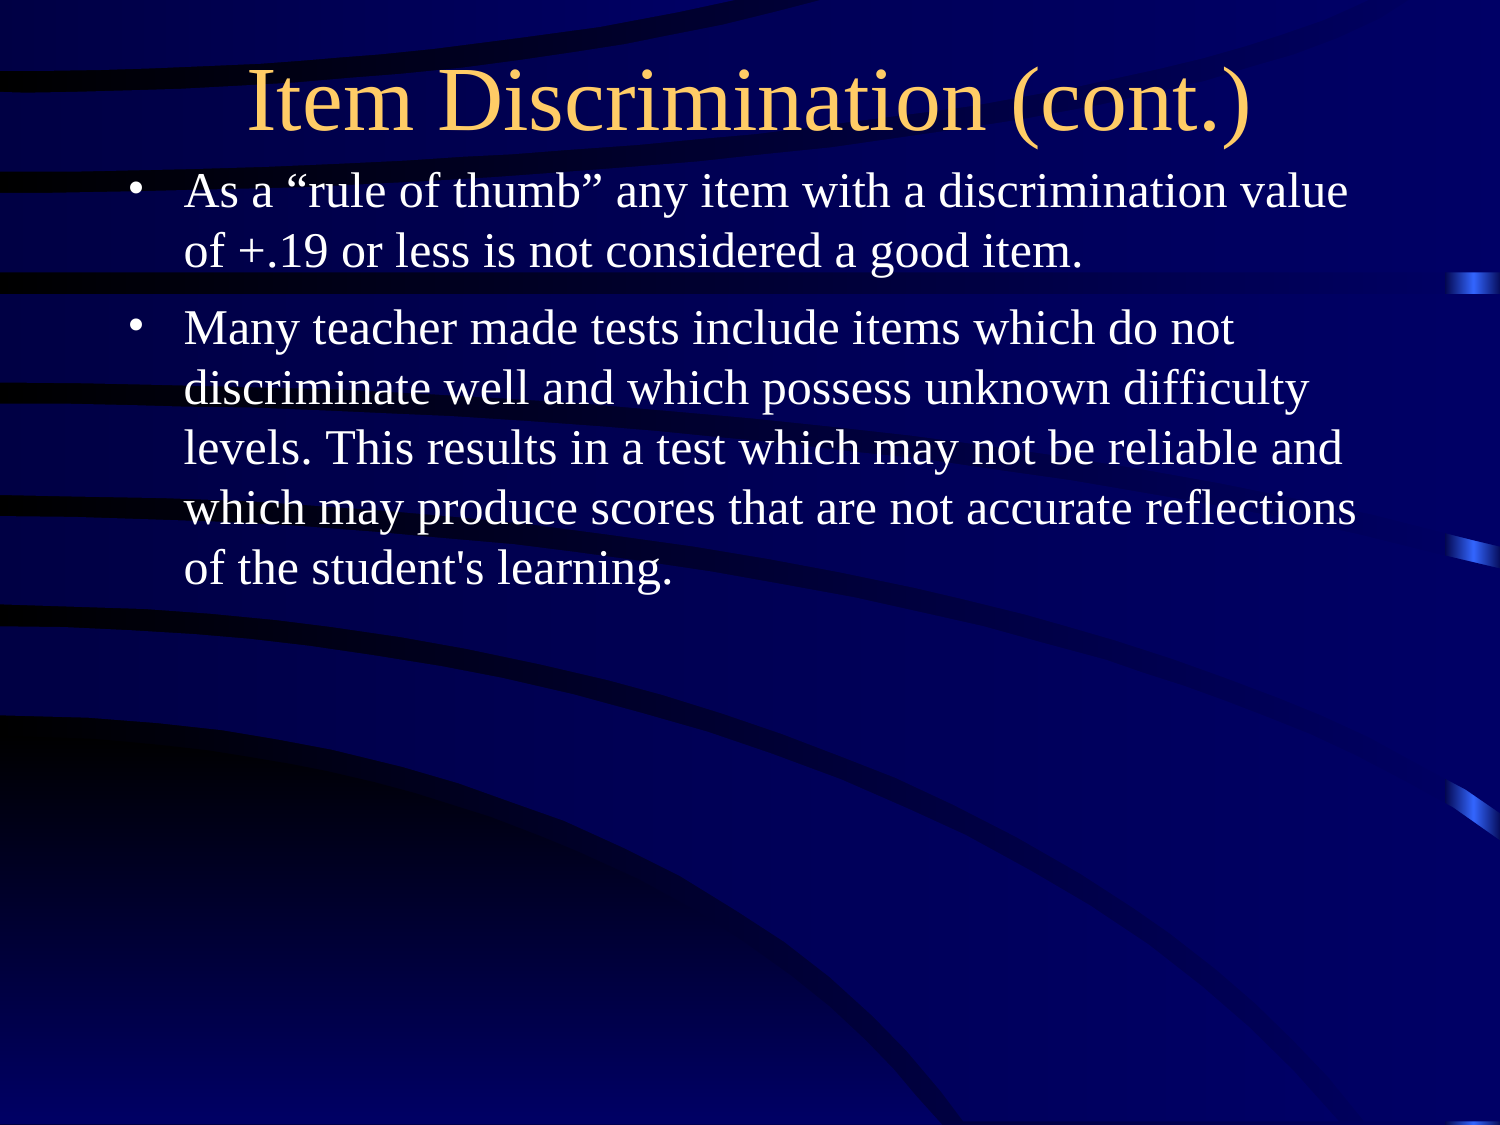

# Item Discrimination (cont.)
As a “rule of thumb” any item with a discrimination value of +.19 or less is not considered a good item.
Many teacher made tests include items which do not discriminate well and which possess unknown difficulty levels. This results in a test which may not be reliable and which may produce scores that are not accurate reflections of the student's learning.